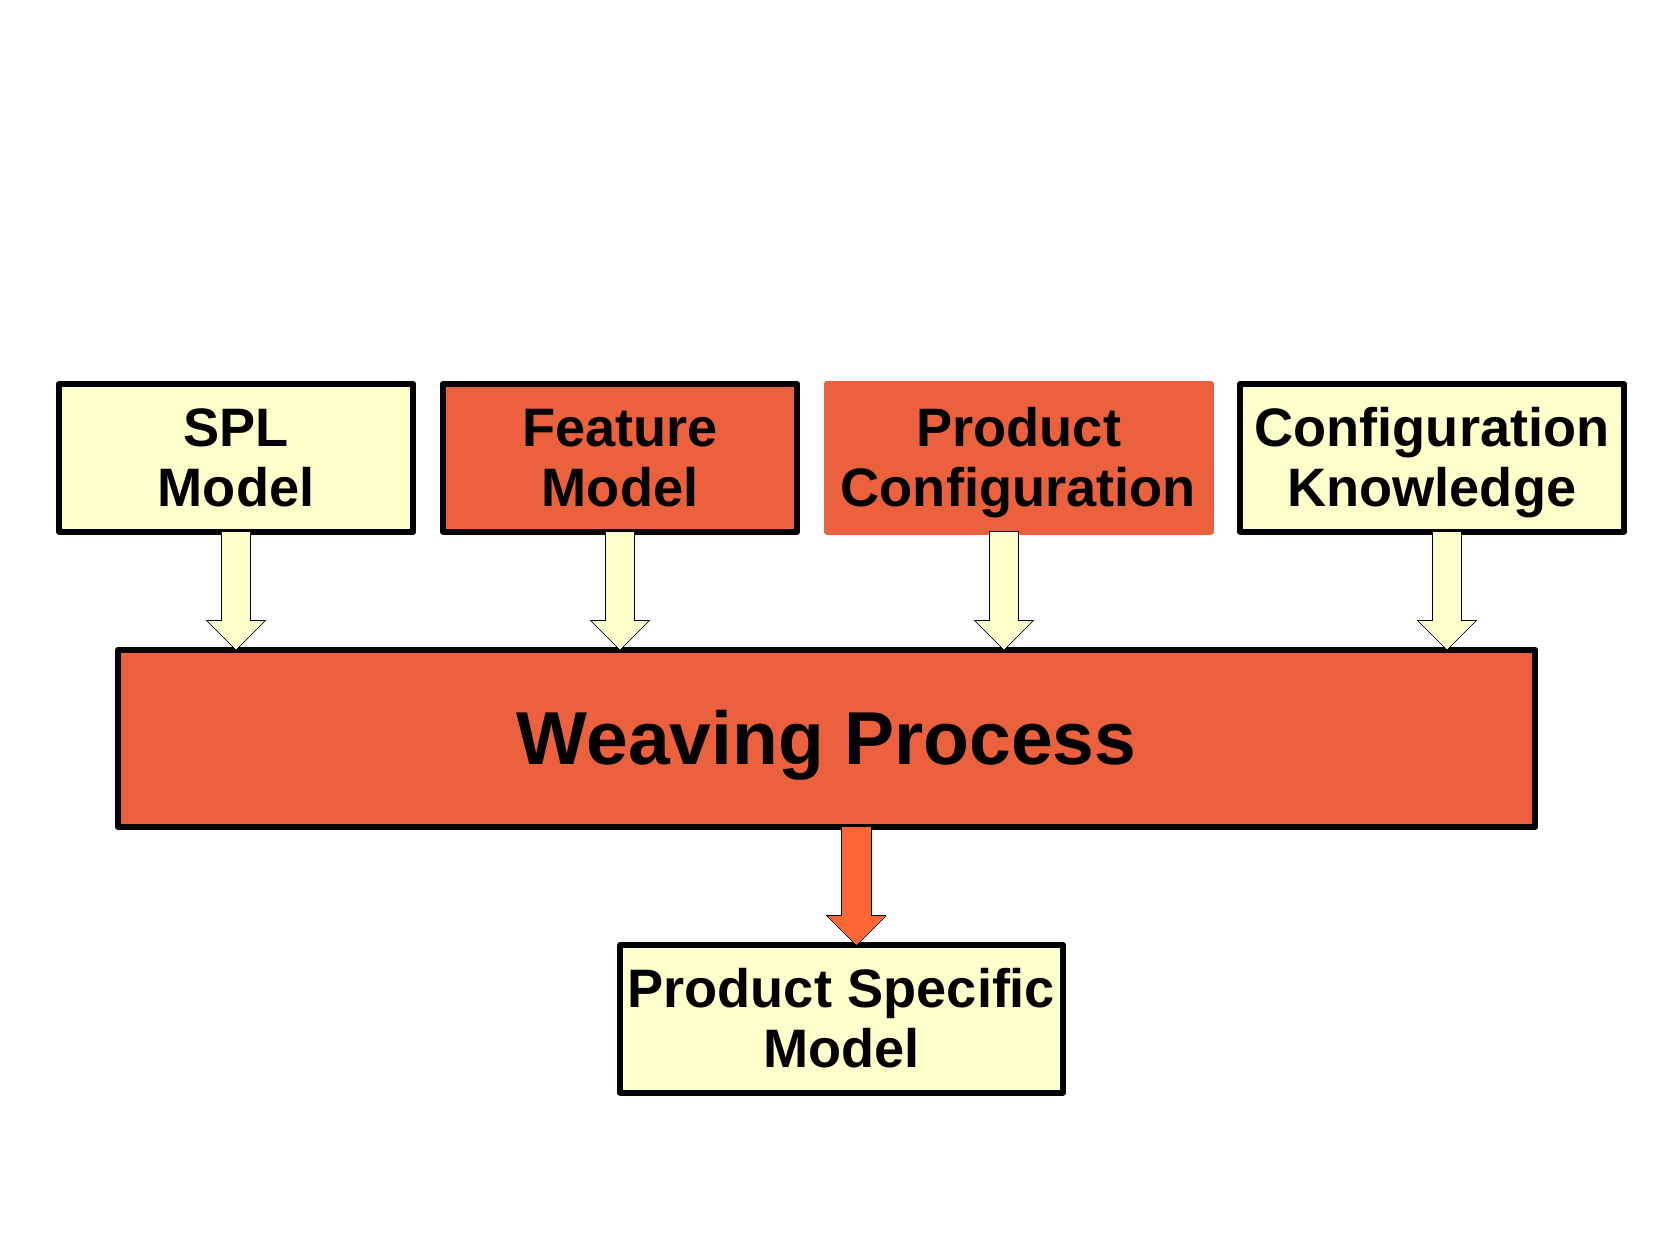

SPL
Model
Feature
Model
Product
Configuration
Configuration
Knowledge
Weaving Process
Product Specific
Model